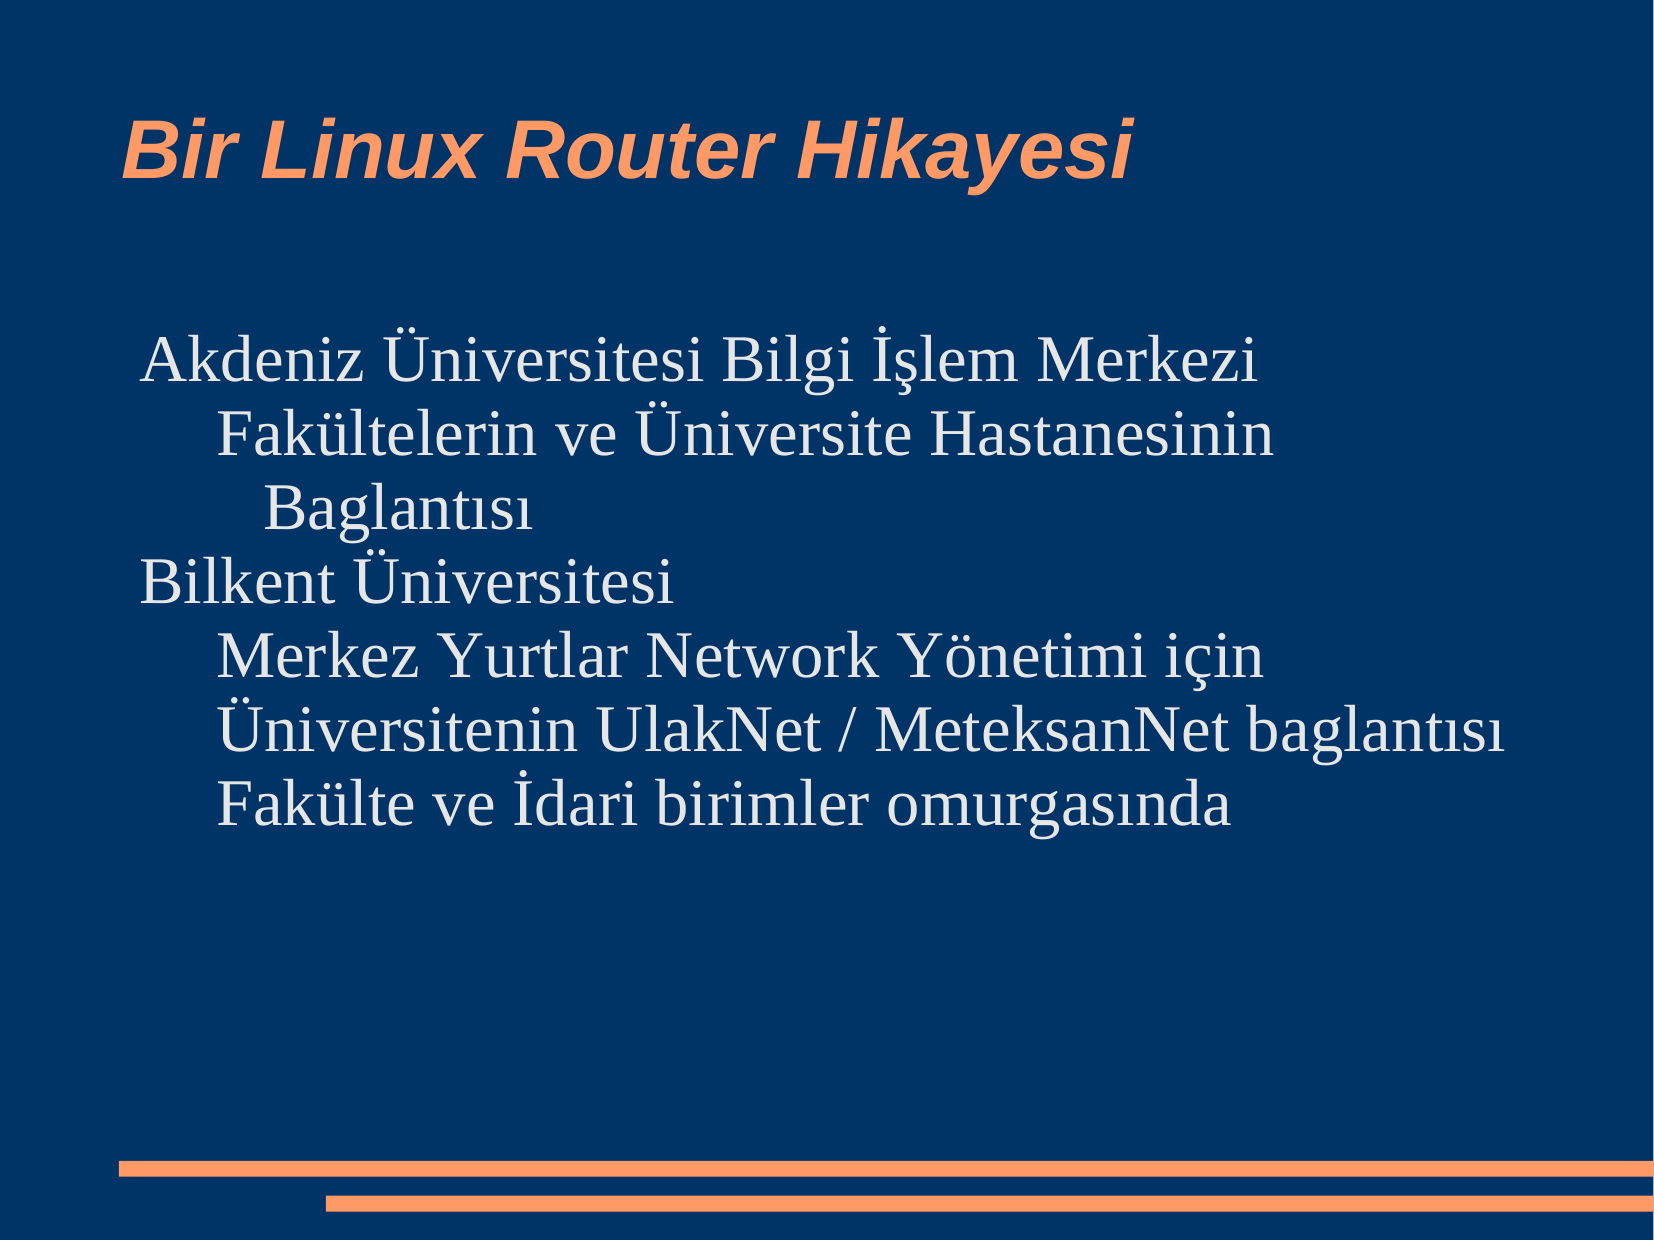

Bir Linux Router Hikayesi
# Akdeniz Üniversitesi Bilgi İşlem Merkezi
Fakültelerin ve Üniversite Hastanesinin Baglantısı
Bilkent Üniversitesi
Merkez Yurtlar Network Yönetimi için
Üniversitenin UlakNet / MeteksanNet baglantısı
Fakülte ve İdari birimler omurgasında